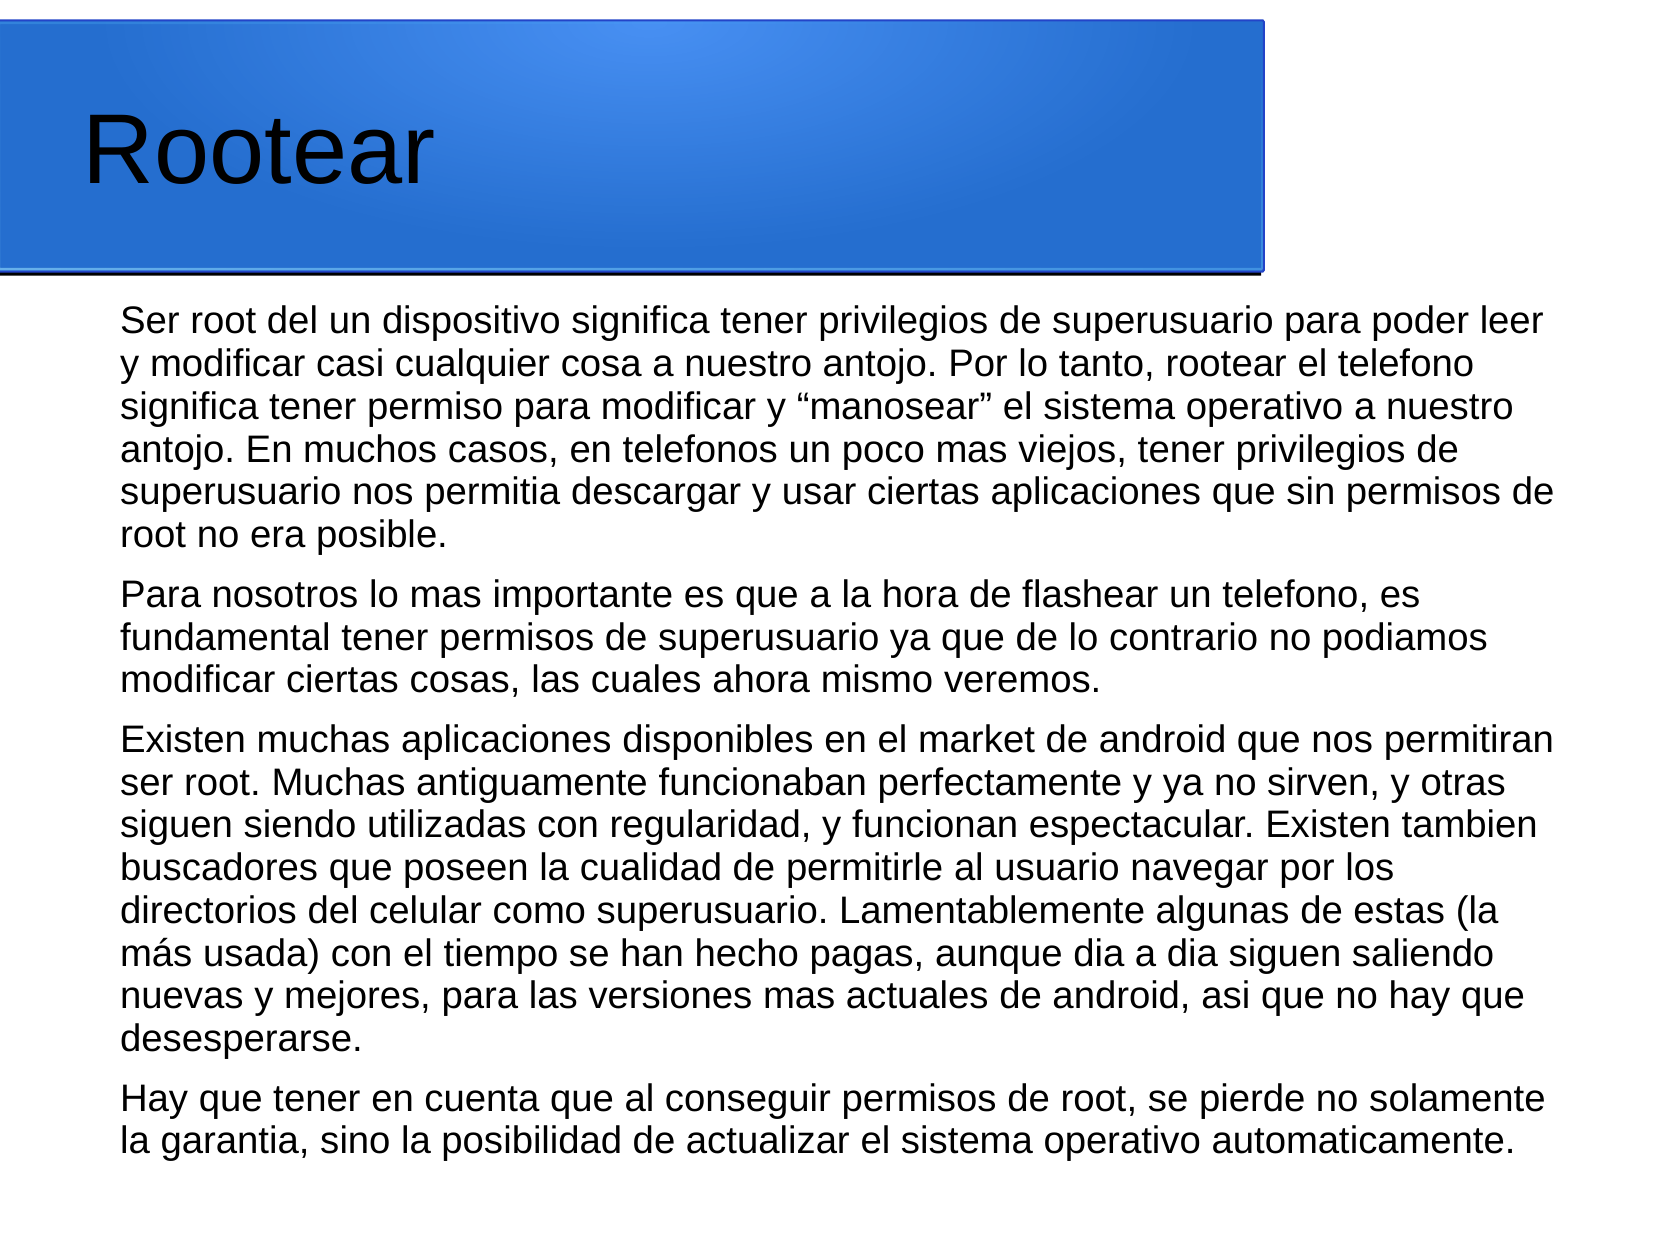

# Rootear
Ser root del un dispositivo significa tener privilegios de superusuario para poder leer y modificar casi cualquier cosa a nuestro antojo. Por lo tanto, rootear el telefono significa tener permiso para modificar y “manosear” el sistema operativo a nuestro antojo. En muchos casos, en telefonos un poco mas viejos, tener privilegios de superusuario nos permitia descargar y usar ciertas aplicaciones que sin permisos de root no era posible.
Para nosotros lo mas importante es que a la hora de flashear un telefono, es fundamental tener permisos de superusuario ya que de lo contrario no podiamos modificar ciertas cosas, las cuales ahora mismo veremos.
Existen muchas aplicaciones disponibles en el market de android que nos permitiran ser root. Muchas antiguamente funcionaban perfectamente y ya no sirven, y otras siguen siendo utilizadas con regularidad, y funcionan espectacular. Existen tambien buscadores que poseen la cualidad de permitirle al usuario navegar por los directorios del celular como superusuario. Lamentablemente algunas de estas (la más usada) con el tiempo se han hecho pagas, aunque dia a dia siguen saliendo nuevas y mejores, para las versiones mas actuales de android, asi que no hay que desesperarse.
Hay que tener en cuenta que al conseguir permisos de root, se pierde no solamente la garantia, sino la posibilidad de actualizar el sistema operativo automaticamente.